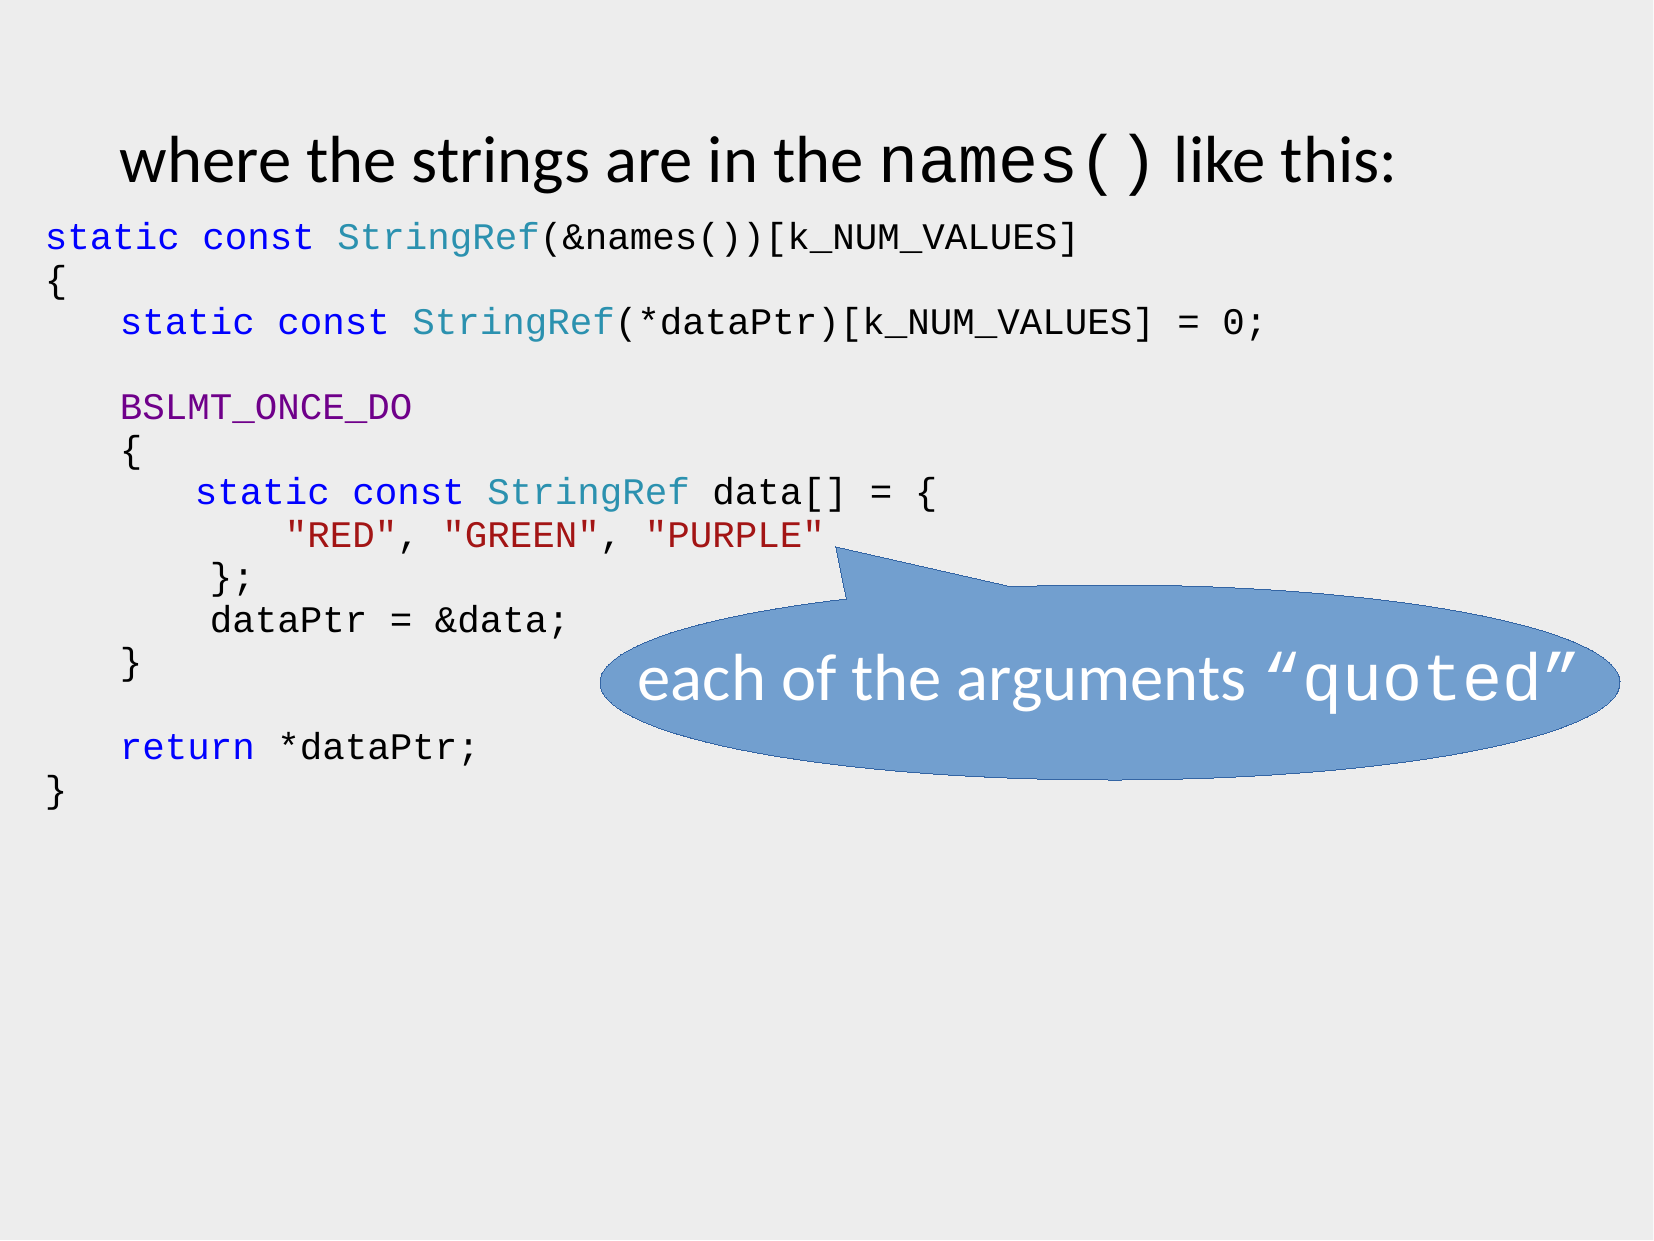

where the strings are in the names() like this:
static const StringRef(&names())[k_NUM_VALUES]
{
	static const StringRef(*dataPtr)[k_NUM_VALUES] = 0;
	BSLMT_ONCE_DO
	{
		static const StringRef data[] = {
		 "RED", "GREEN", "PURPLE"
	 };
	 dataPtr = &data;
	}
	return *dataPtr;
}
each of the arguments “quoted”